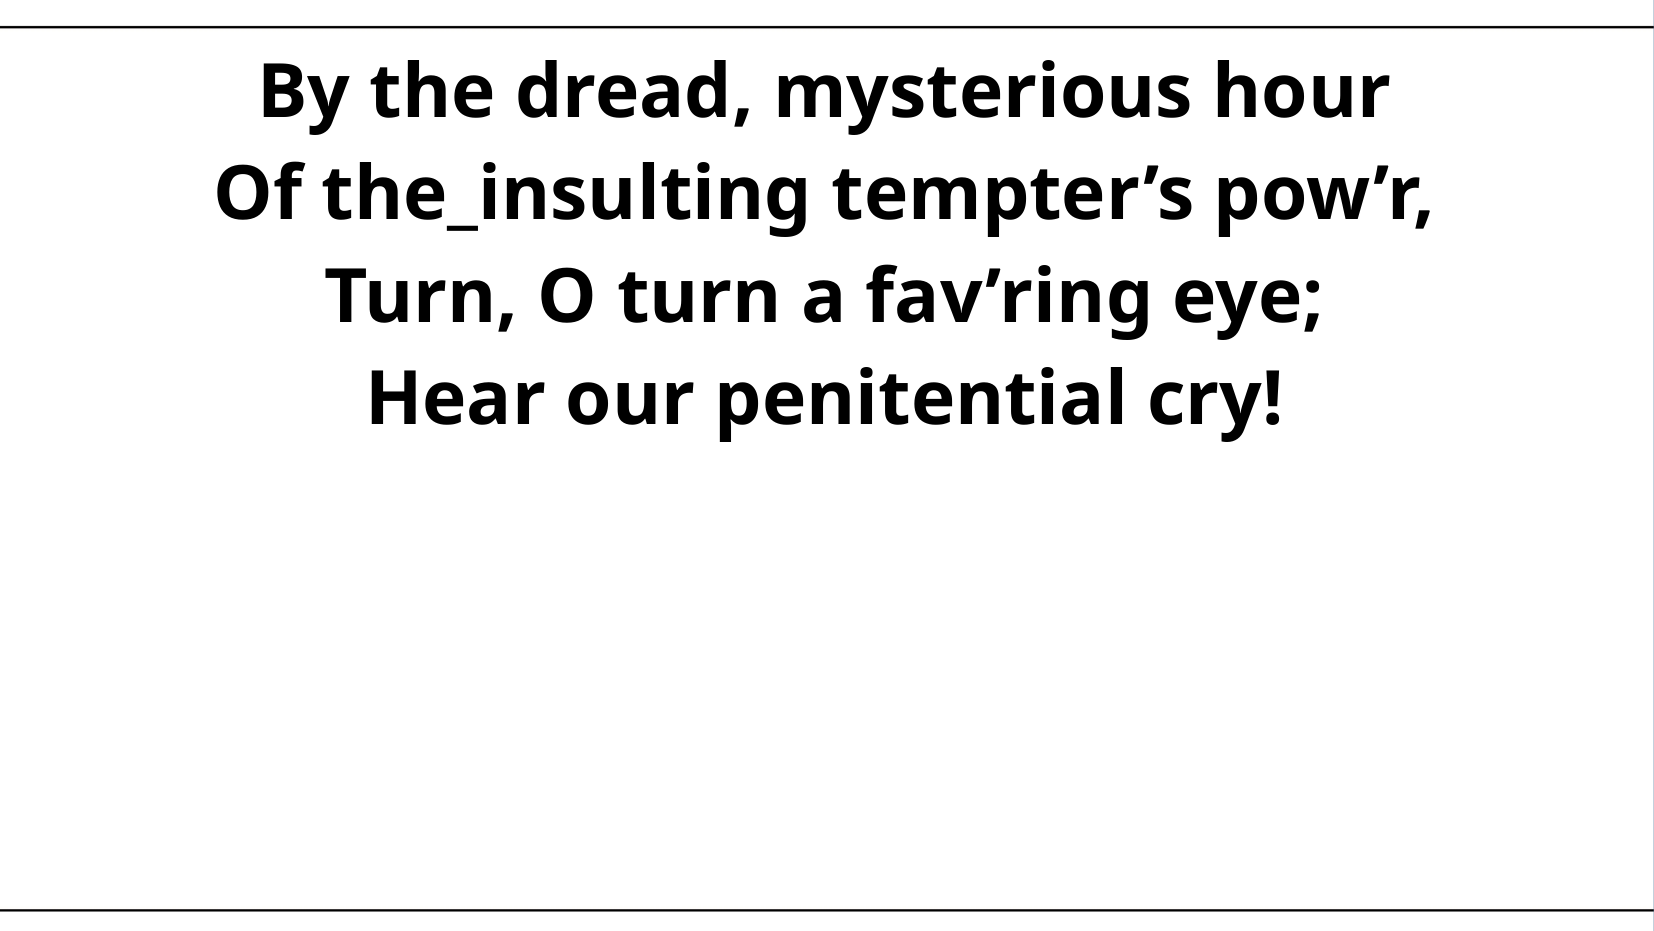

By the dread, mysterious hour
Of the_insulting tempter’s pow’r,
Turn, O turn a fav’ring eye;
Hear our penitential cry!